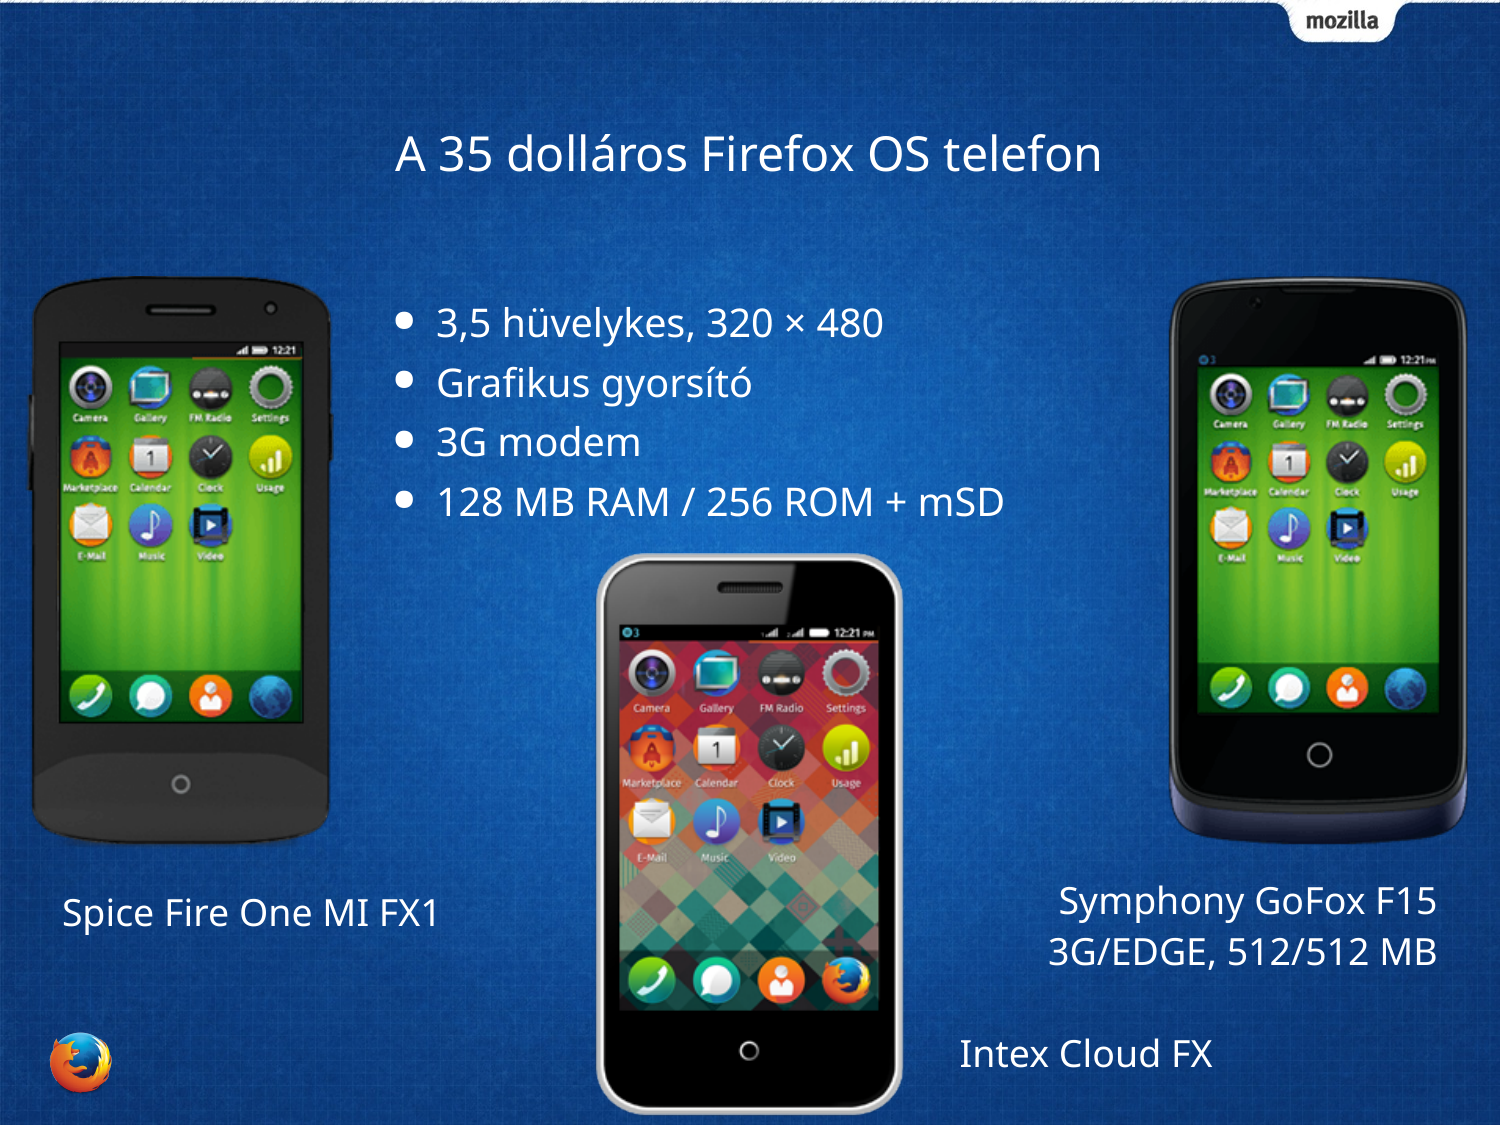

# A 35 dolláros Firefox OS telefon
3,5 hüvelykes, 320 × 480
Grafikus gyorsító
3G modem
128 MB RAM / 256 ROM + mSD
Symphony GoFox F15
3G/EDGE, 512/512 MB
Spice Fire One MI FX1
Intex Cloud FX